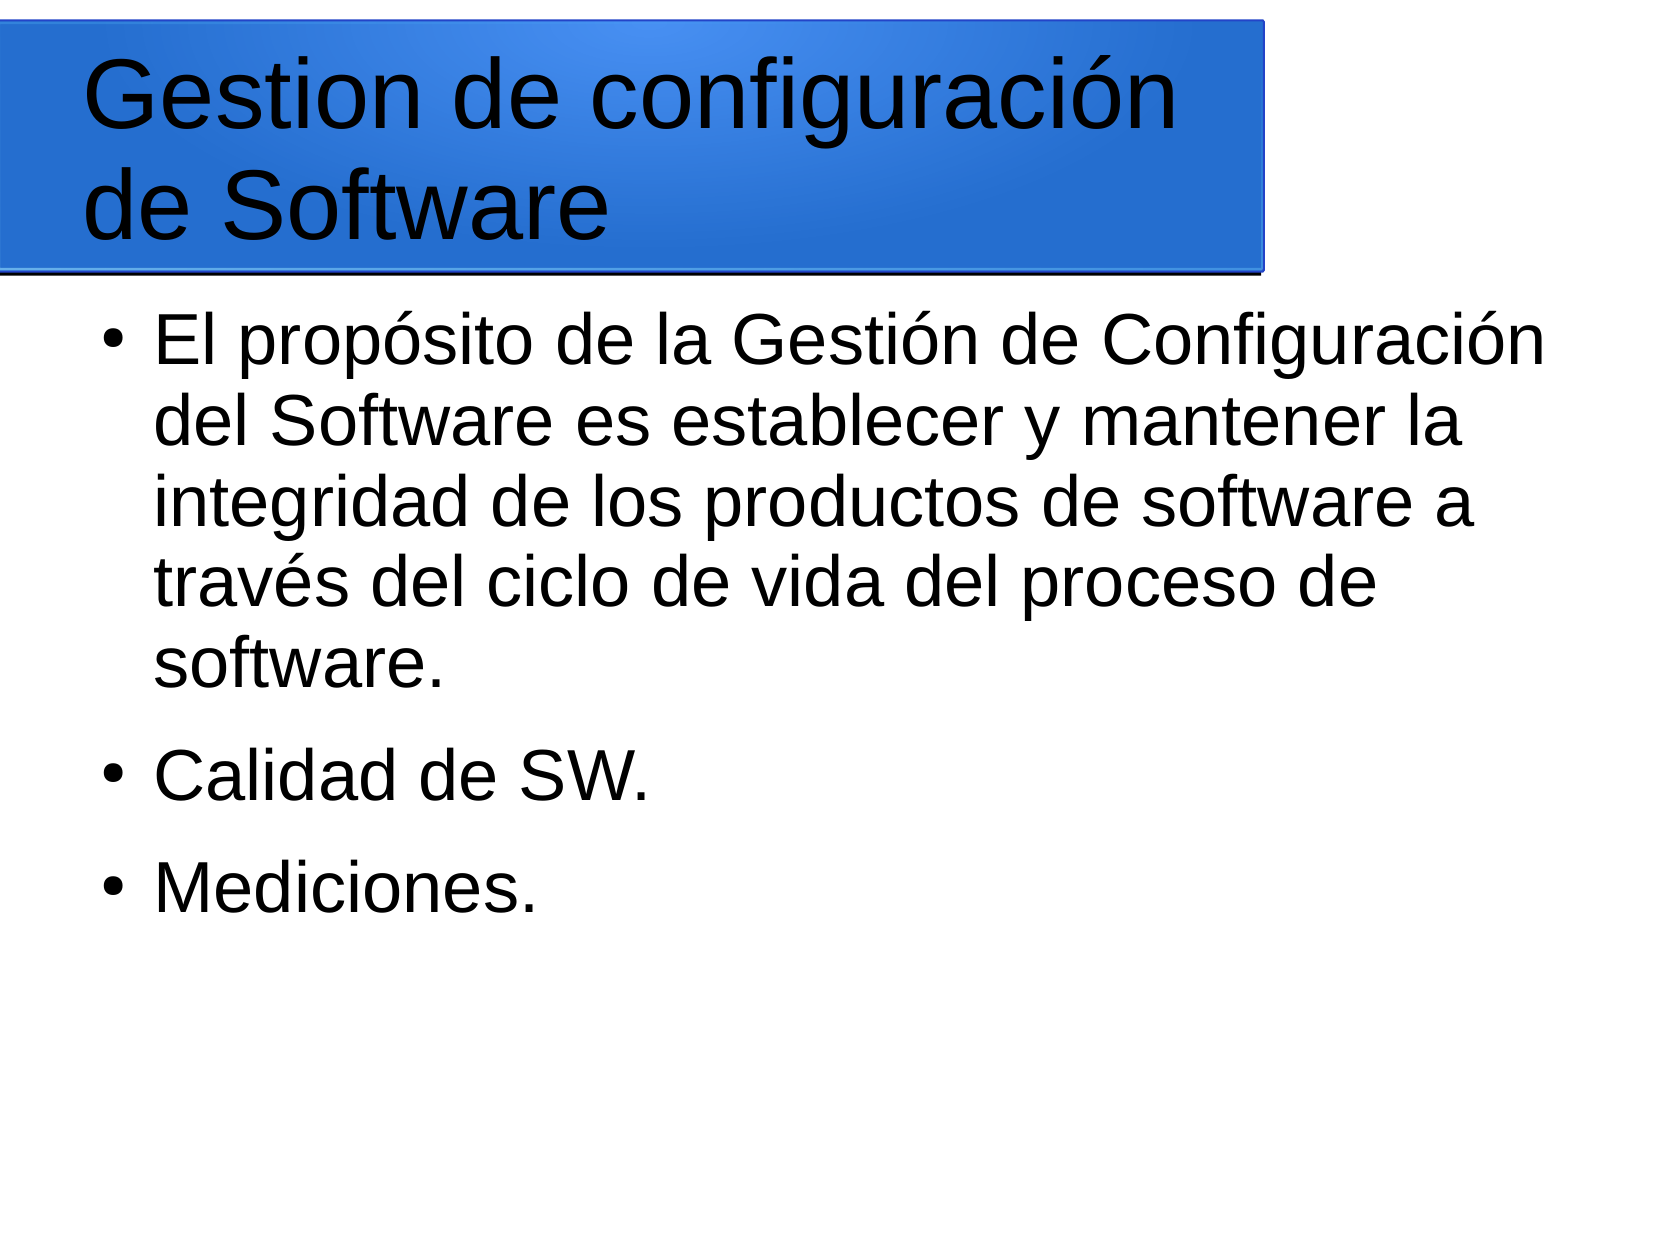

# Gestion de configuración de Software
El propósito de la Gestión de Configuración del Software es establecer y mantener la integridad de los productos de software a través del ciclo de vida del proceso de software.
Calidad de SW.
Mediciones.